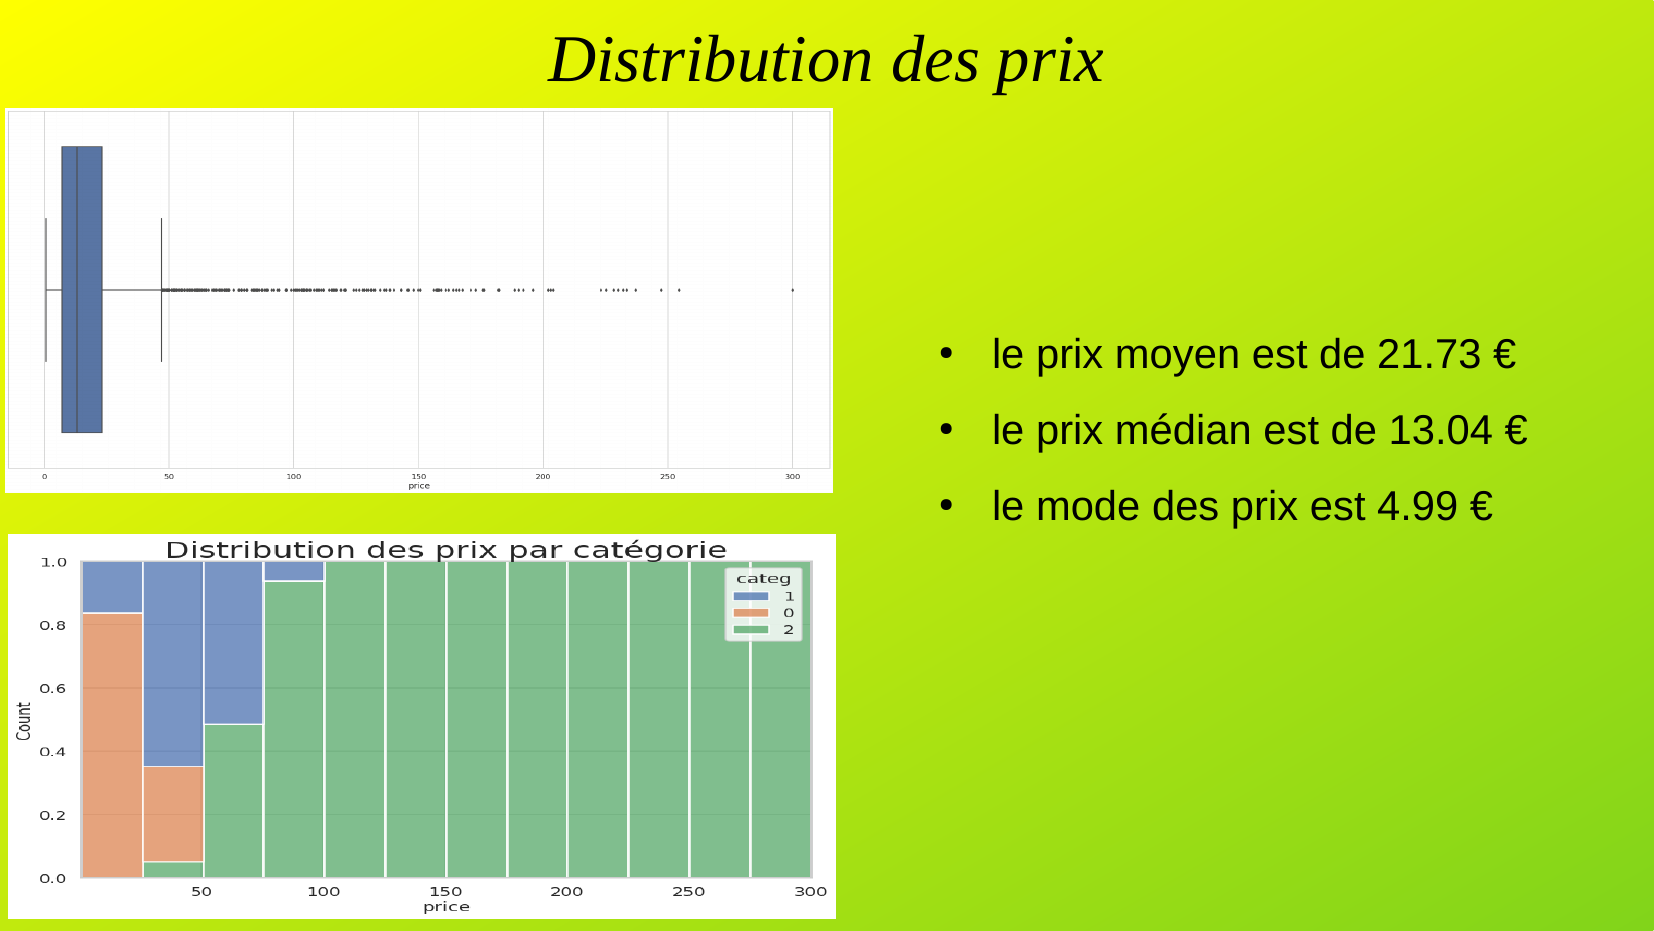

# Distribution des prix
le prix moyen est de 21.73 €
le prix médian est de 13.04 €
le mode des prix est 4.99 €